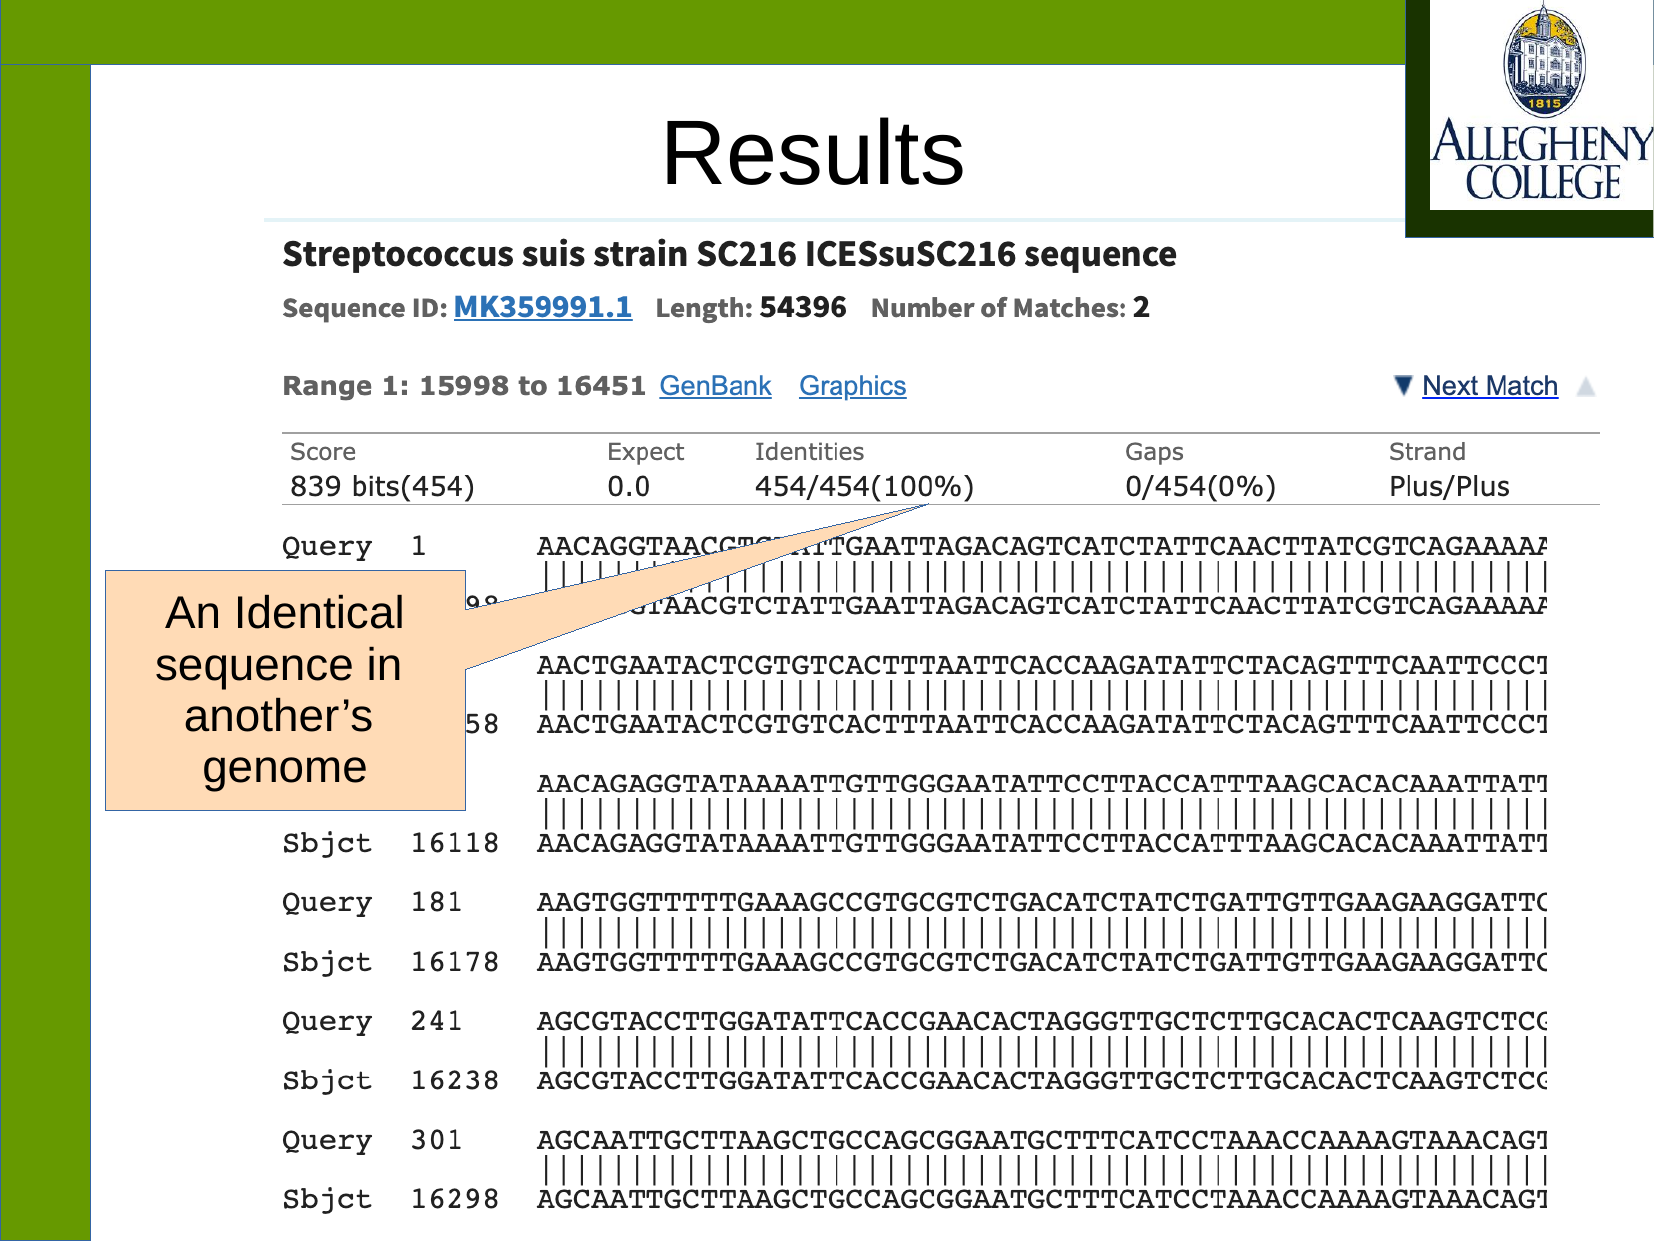

# Results
An Identical
sequence in
another’s
genome